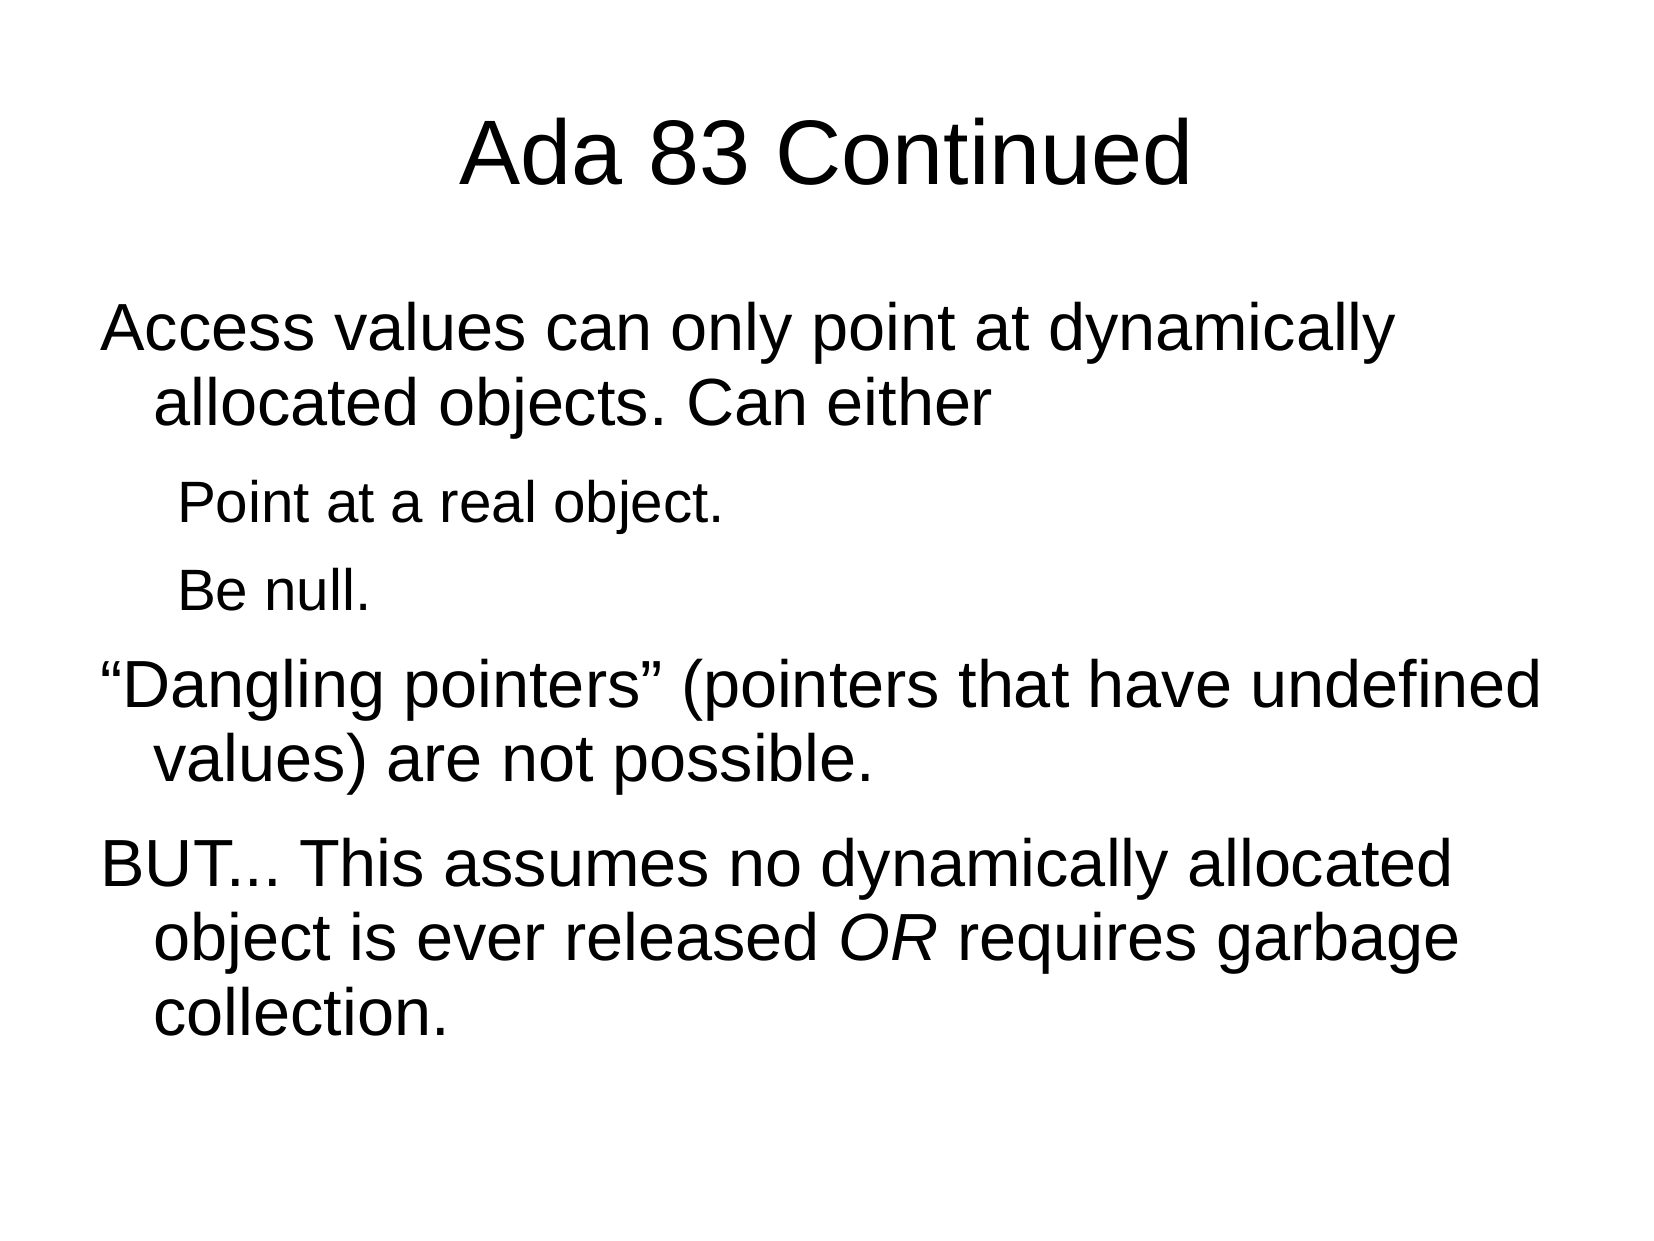

# Ada 83 Continued
Access values can only point at dynamically allocated objects. Can either
Point at a real object.
Be null.
“Dangling pointers” (pointers that have undefined values) are not possible.
BUT... This assumes no dynamically allocated object is ever released OR requires garbage collection.